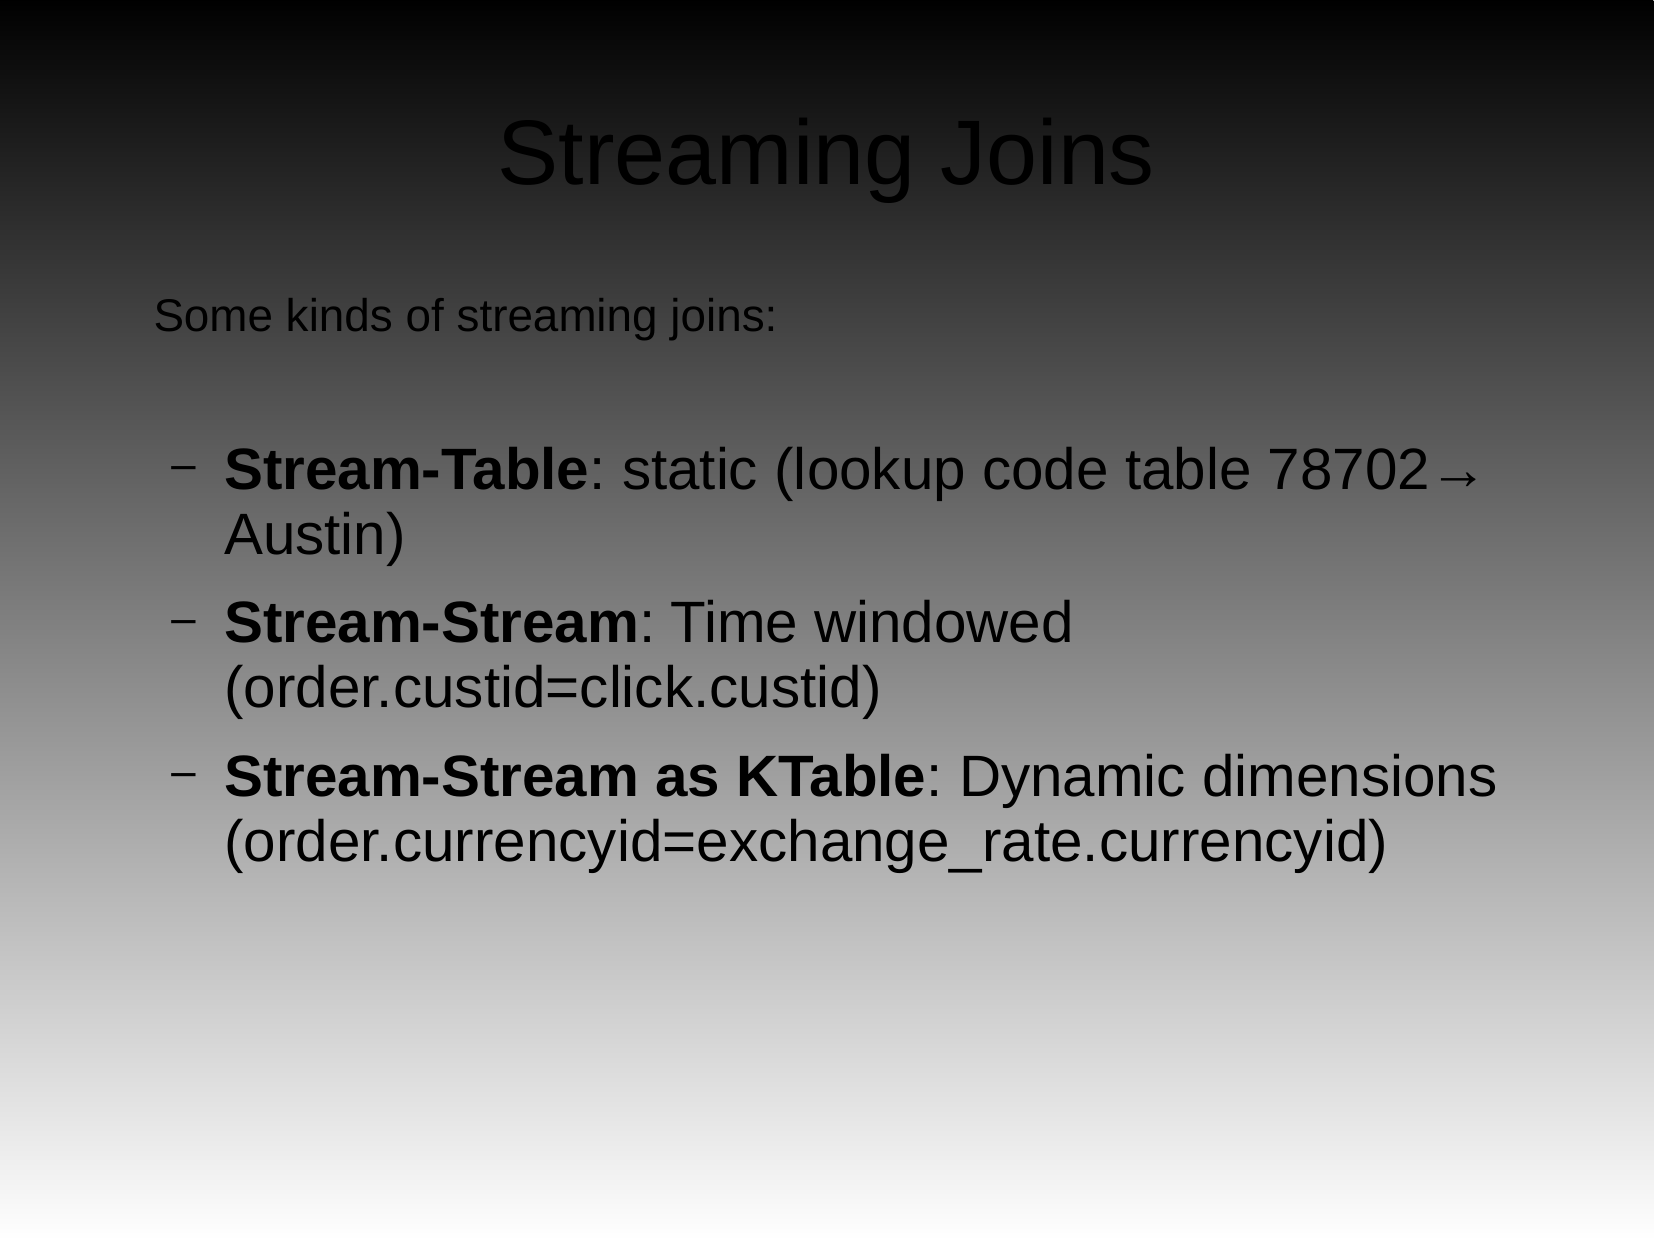

# Streaming Joins
Some kinds of streaming joins:
Stream-Table: static (lookup code table 78702→ Austin)
Stream-Stream: Time windowed (order.custid=click.custid)
Stream-Stream as KTable: Dynamic dimensions (order.currencyid=exchange_rate.currencyid)